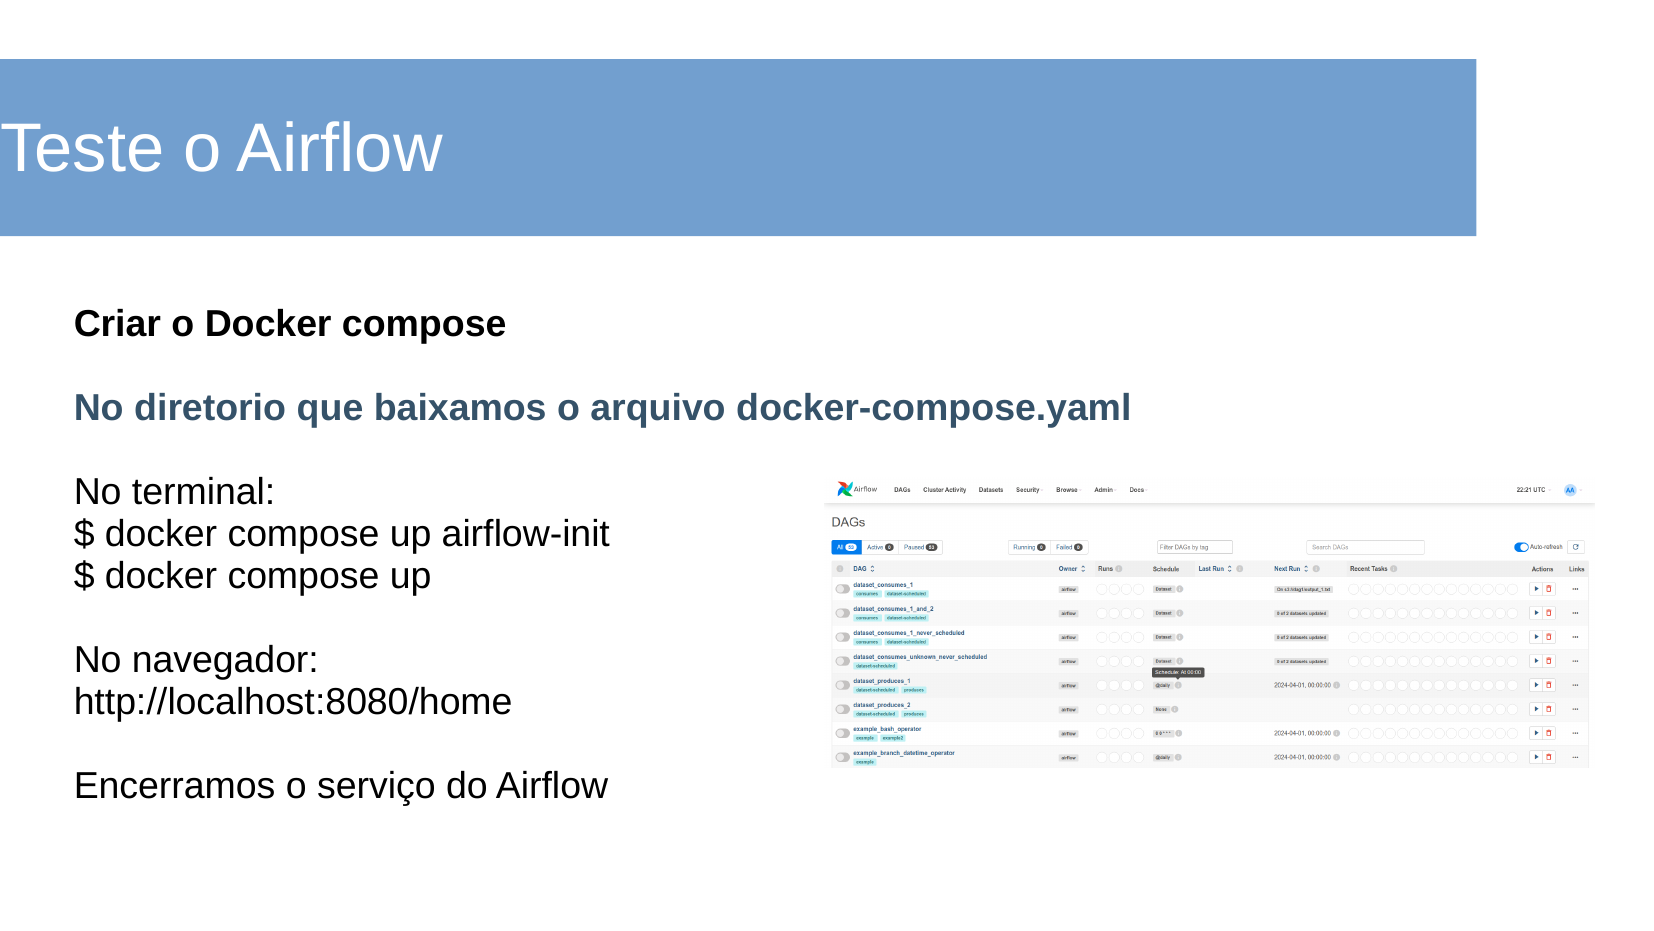

# Teste o Airflow
Criar o Docker compose
No diretorio que baixamos o arquivo docker-compose.yaml
No terminal:
$ docker compose up airflow-init
$ docker compose up
No navegador:
http://localhost:8080/home
Encerramos o serviço do Airflow